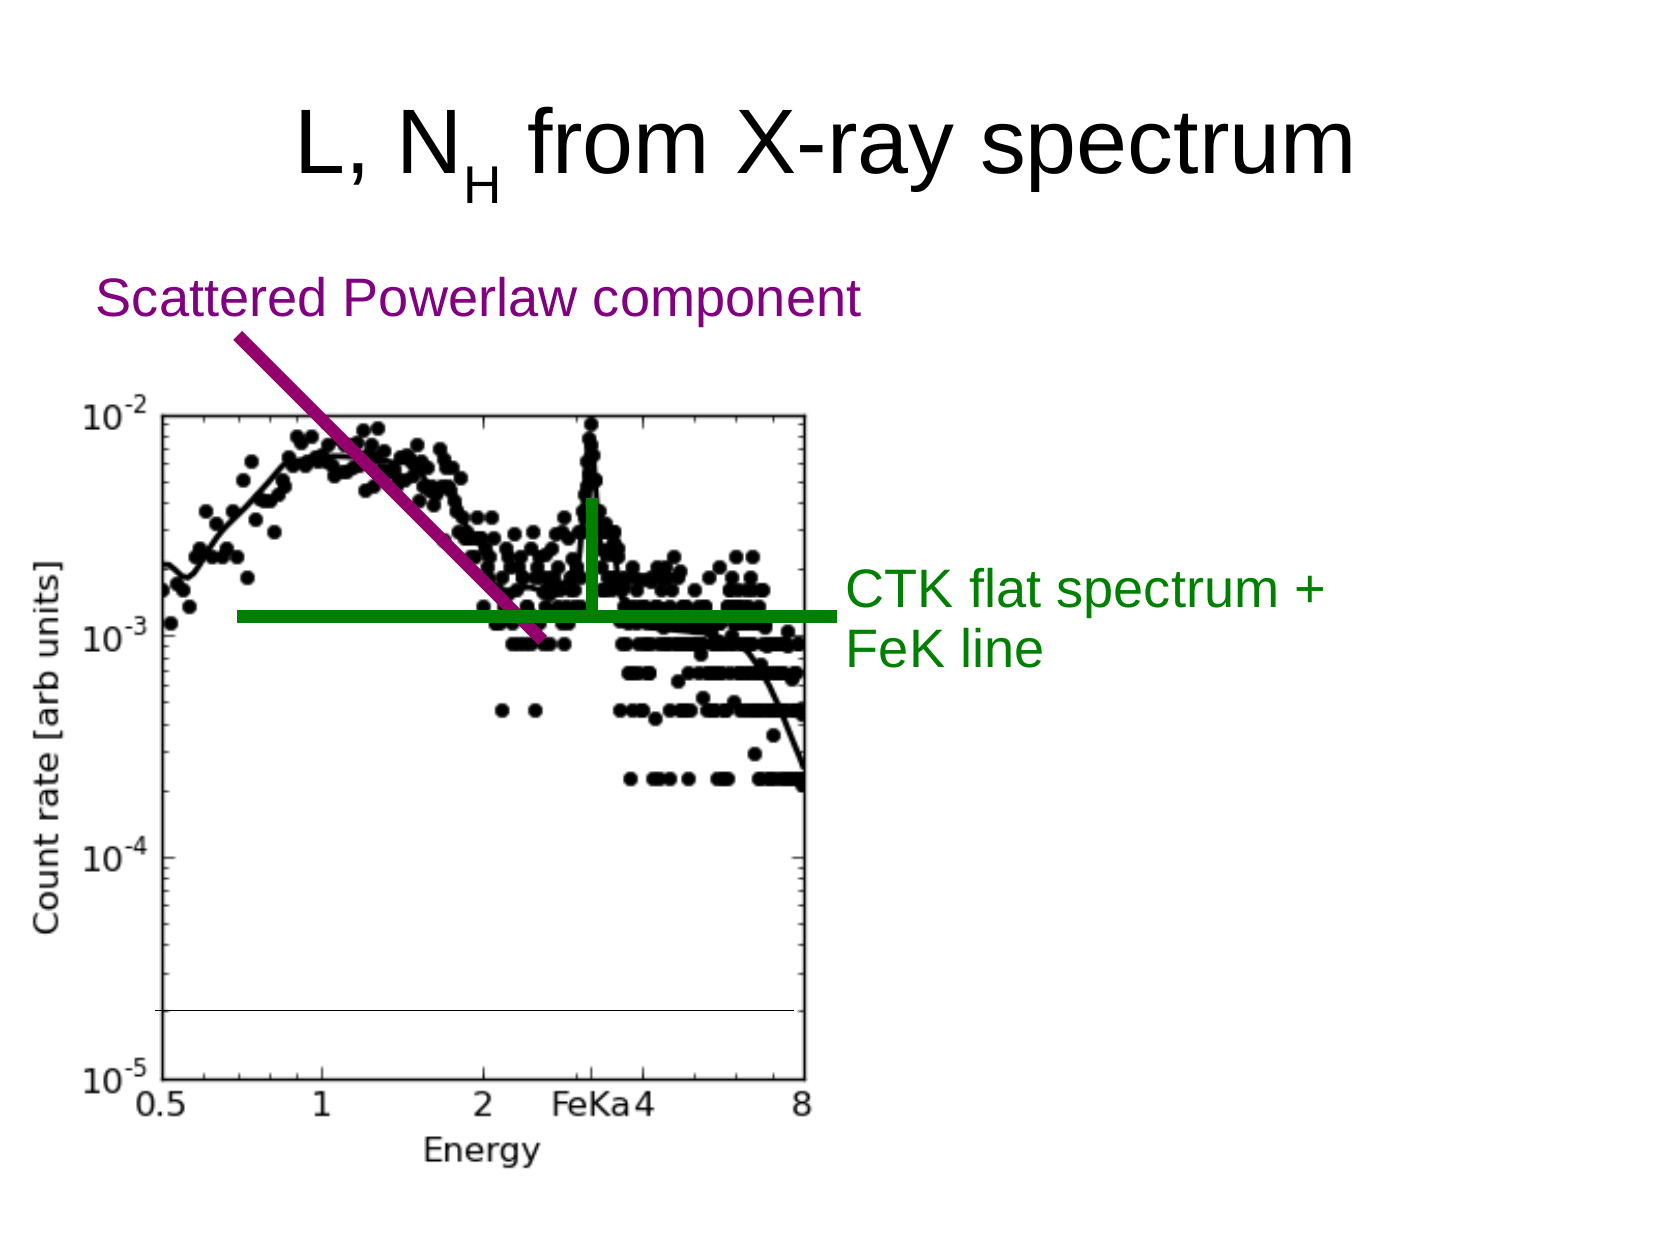

# L, NH from X-ray spectrum
Scattered Powerlaw component
CTK flat spectrum + FeK line